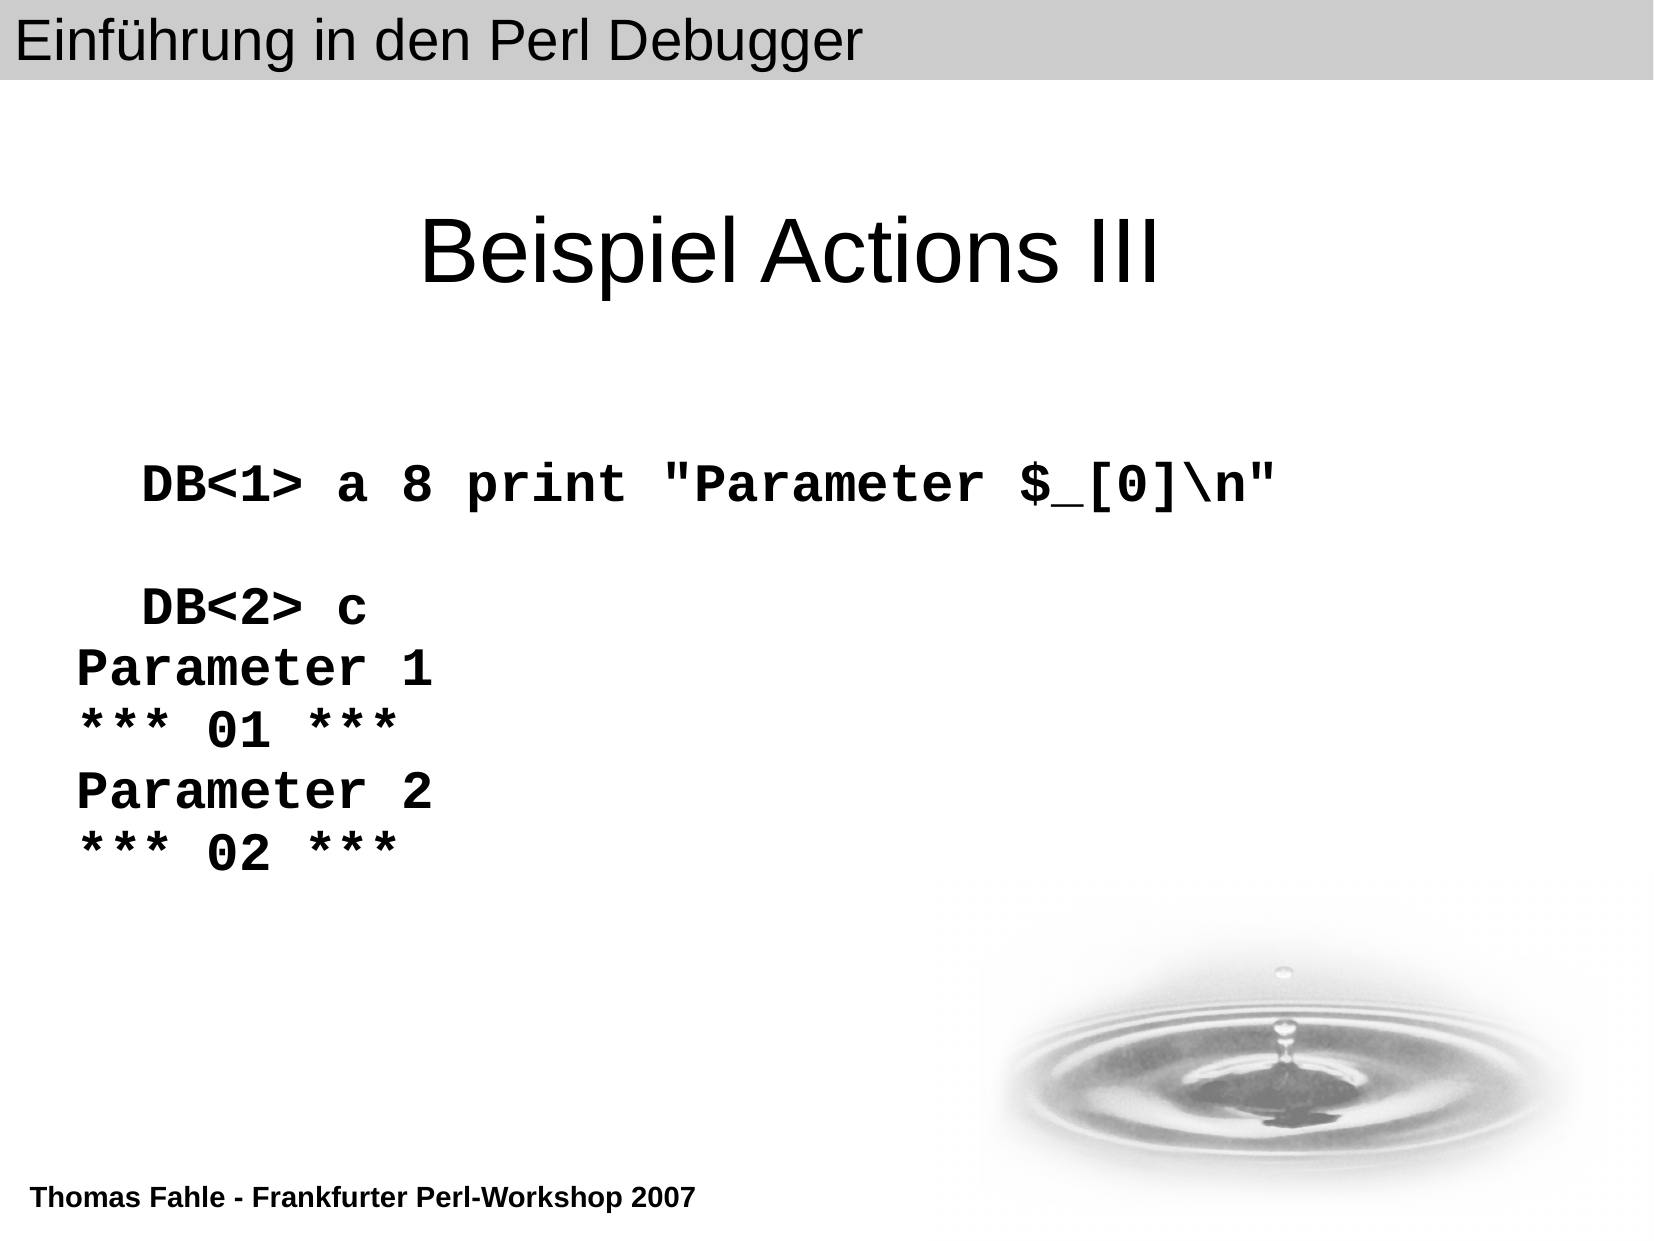

# Beispiel Actions III
 DB<1> a 8 print "Parameter $_[0]\n"
 DB<2> c
Parameter 1
*** 01 ***
Parameter 2
*** 02 ***